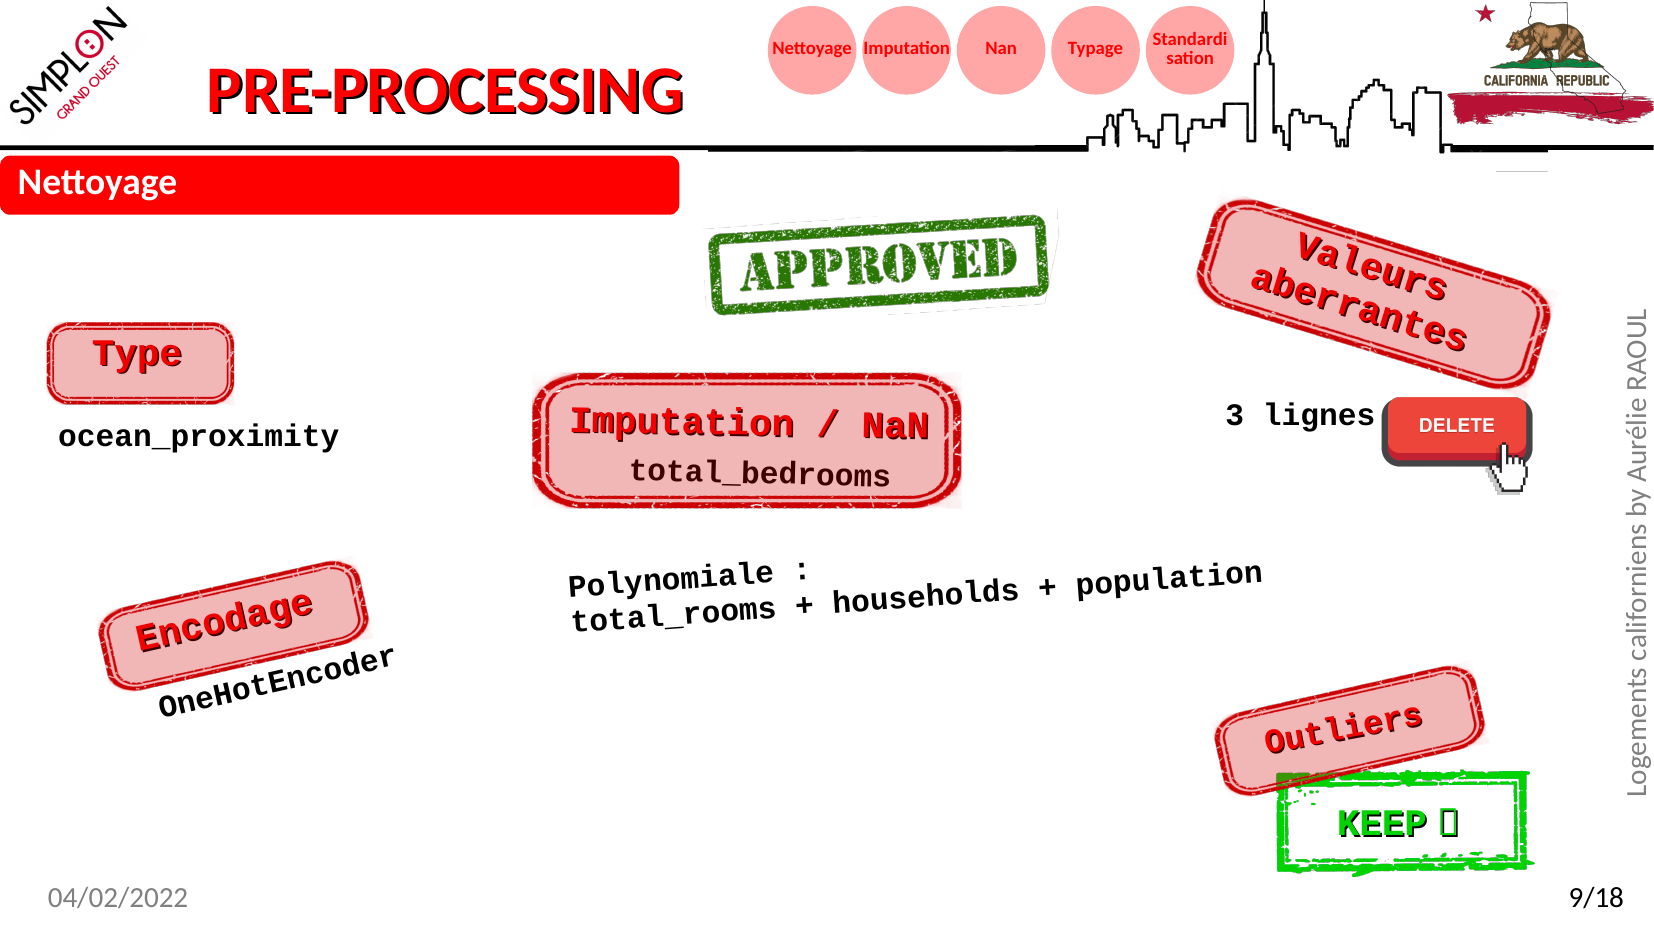

Nettoyage
Imputation
Nan
Typage
Standardi
sation
# PRE-PROCESSING
Nettoyage
Valeurs aberrantes
Type
3 lignes
Imputation / NaN
ocean_proximity
total_bedrooms
Polynomiale :
total_rooms + households + population
Encodage
OneHotEncoder
Outliers
KEEP 
9